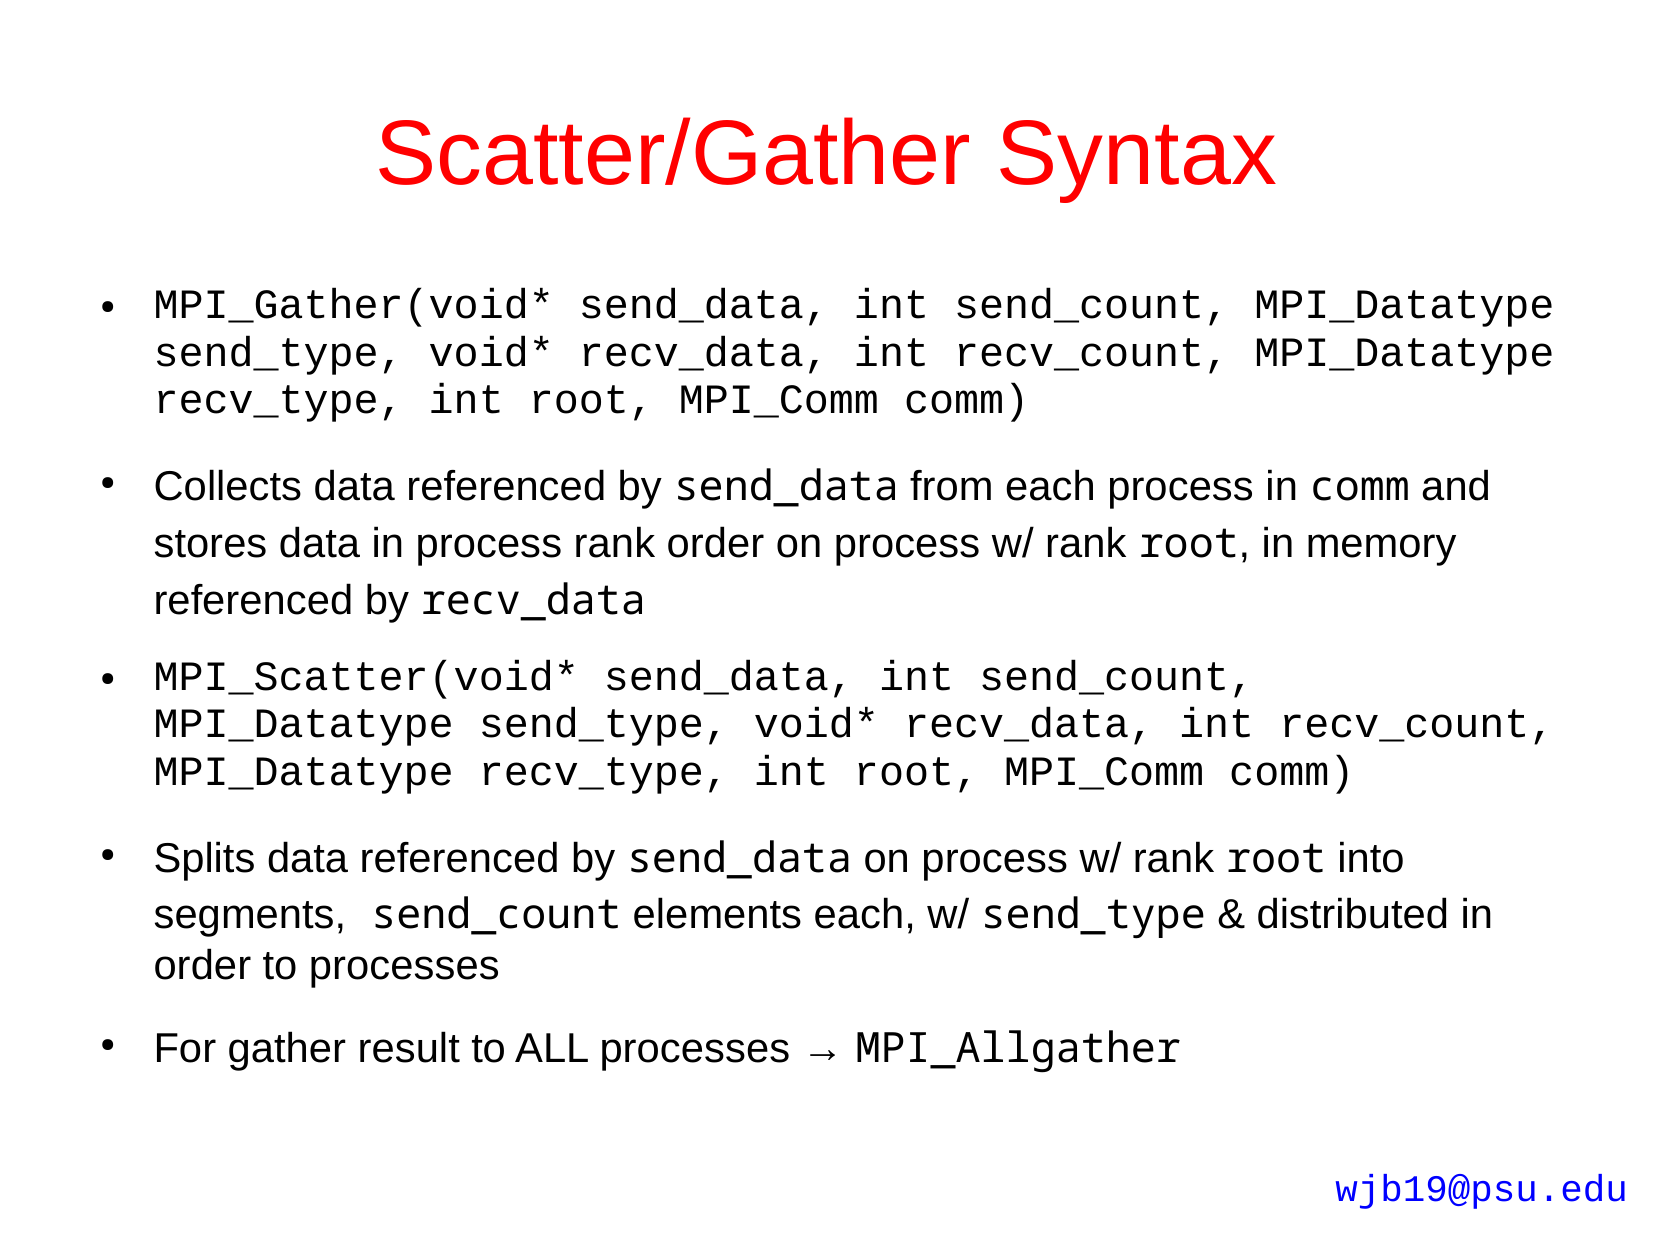

# Scatter/Gather Syntax
MPI_Gather(void* send_data, int send_count, MPI_Datatype send_type, void* recv_data, int recv_count, MPI_Datatype recv_type, int root, MPI_Comm comm)
Collects data referenced by send_data from each process in comm and stores data in process rank order on process w/ rank root, in memory referenced by recv_data
MPI_Scatter(void* send_data, int send_count, MPI_Datatype send_type, void* recv_data, int recv_count, MPI_Datatype recv_type, int root, MPI_Comm comm)
Splits data referenced by send_data on process w/ rank root into segments, send_count elements each, w/ send_type & distributed in order to processes
For gather result to ALL processes → MPI_Allgather
wjb19@psu.edu